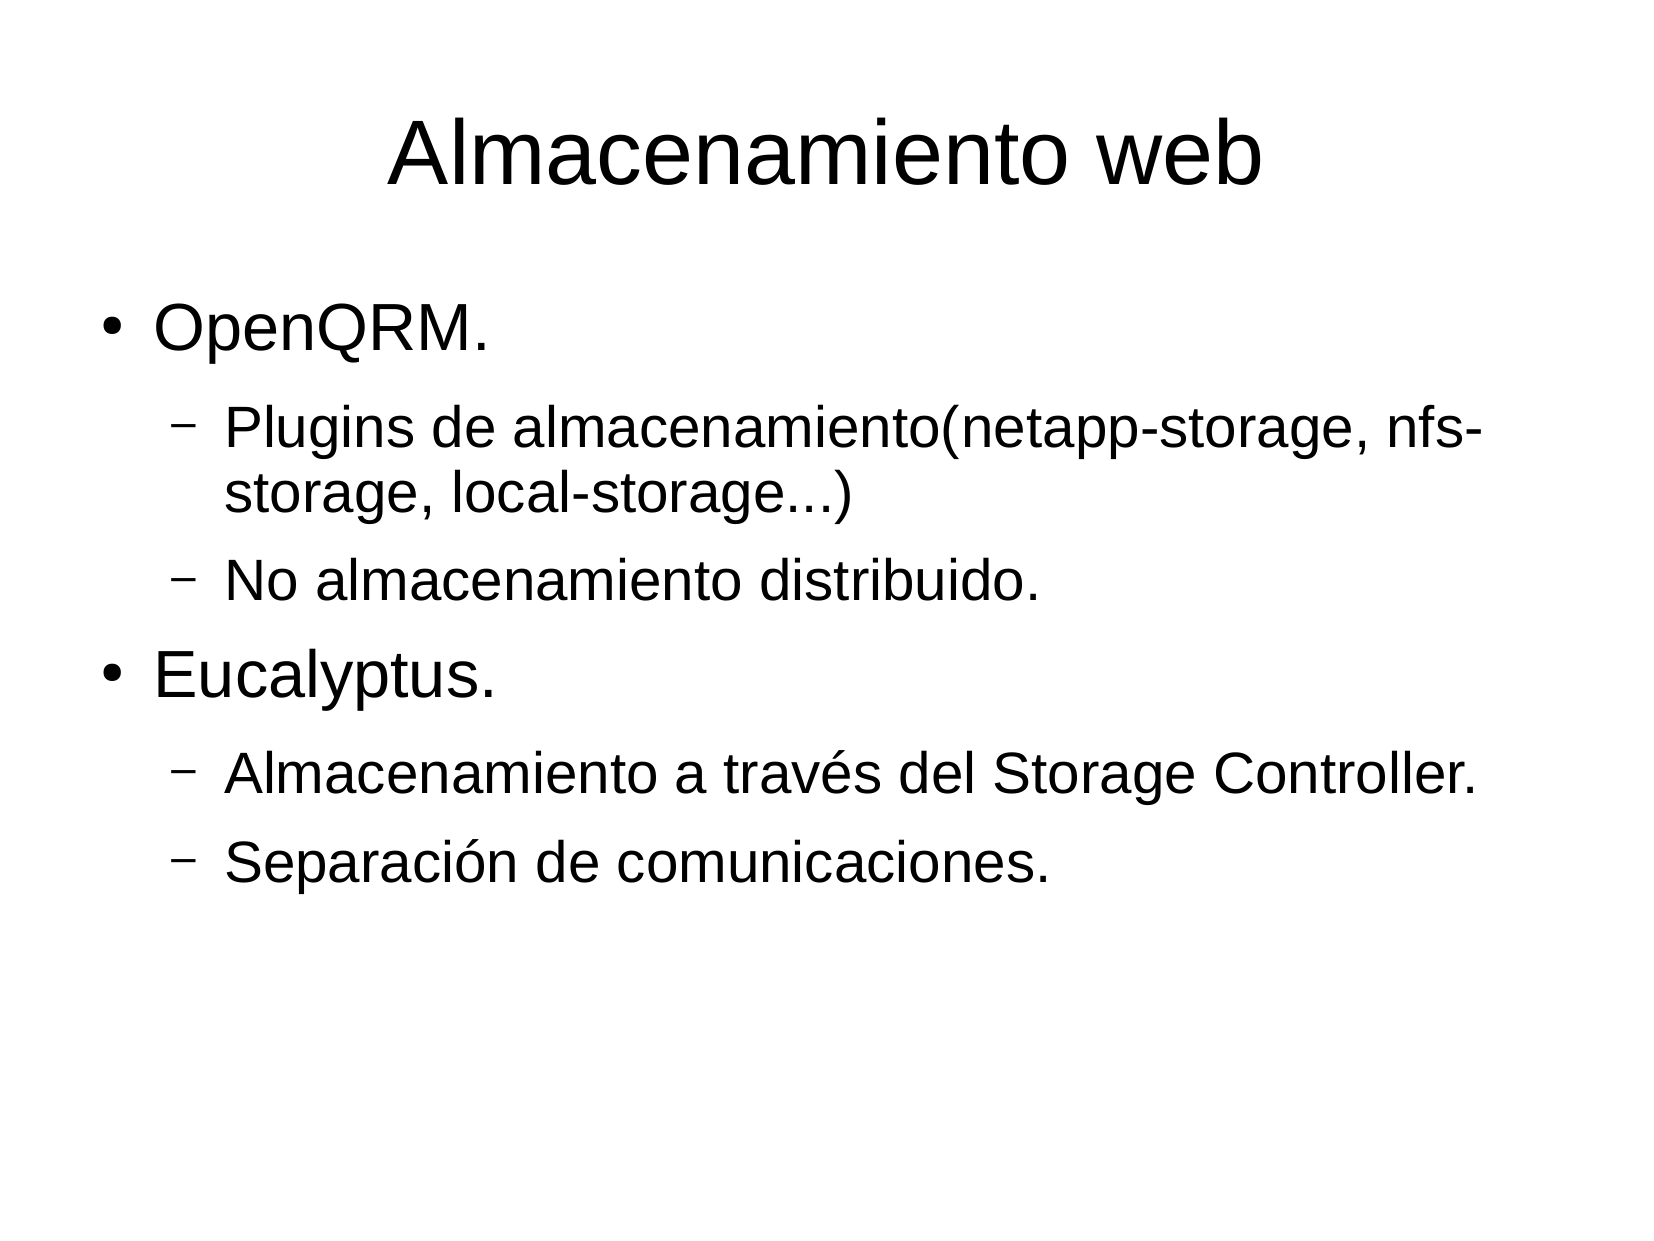

# Almacenamiento web
OpenQRM.
Plugins de almacenamiento(netapp-storage, nfs-storage, local-storage...)
No almacenamiento distribuido.
Eucalyptus.
Almacenamiento a través del Storage Controller.
Separación de comunicaciones.